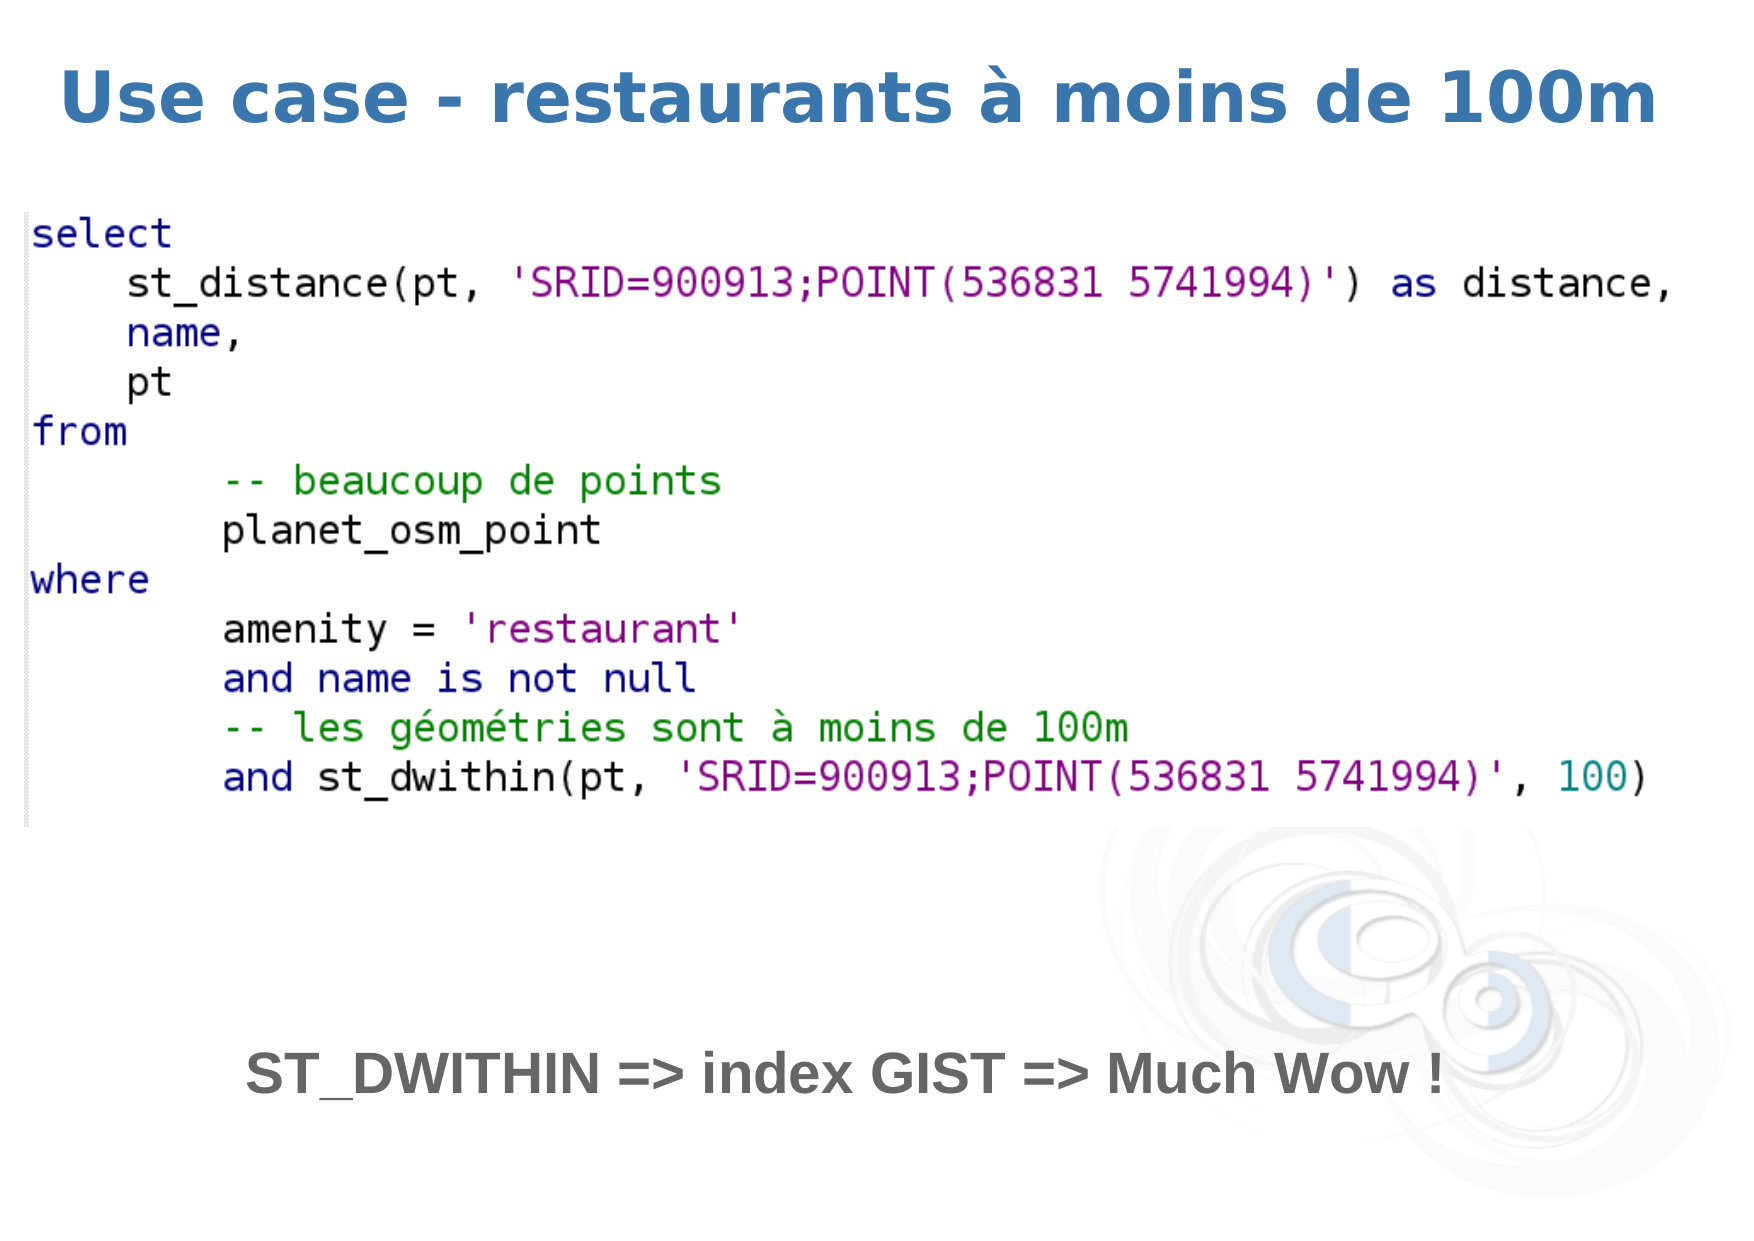

# Use case - restaurants à moins de 100m
ST_DWITHIN => index GIST => Much Wow !